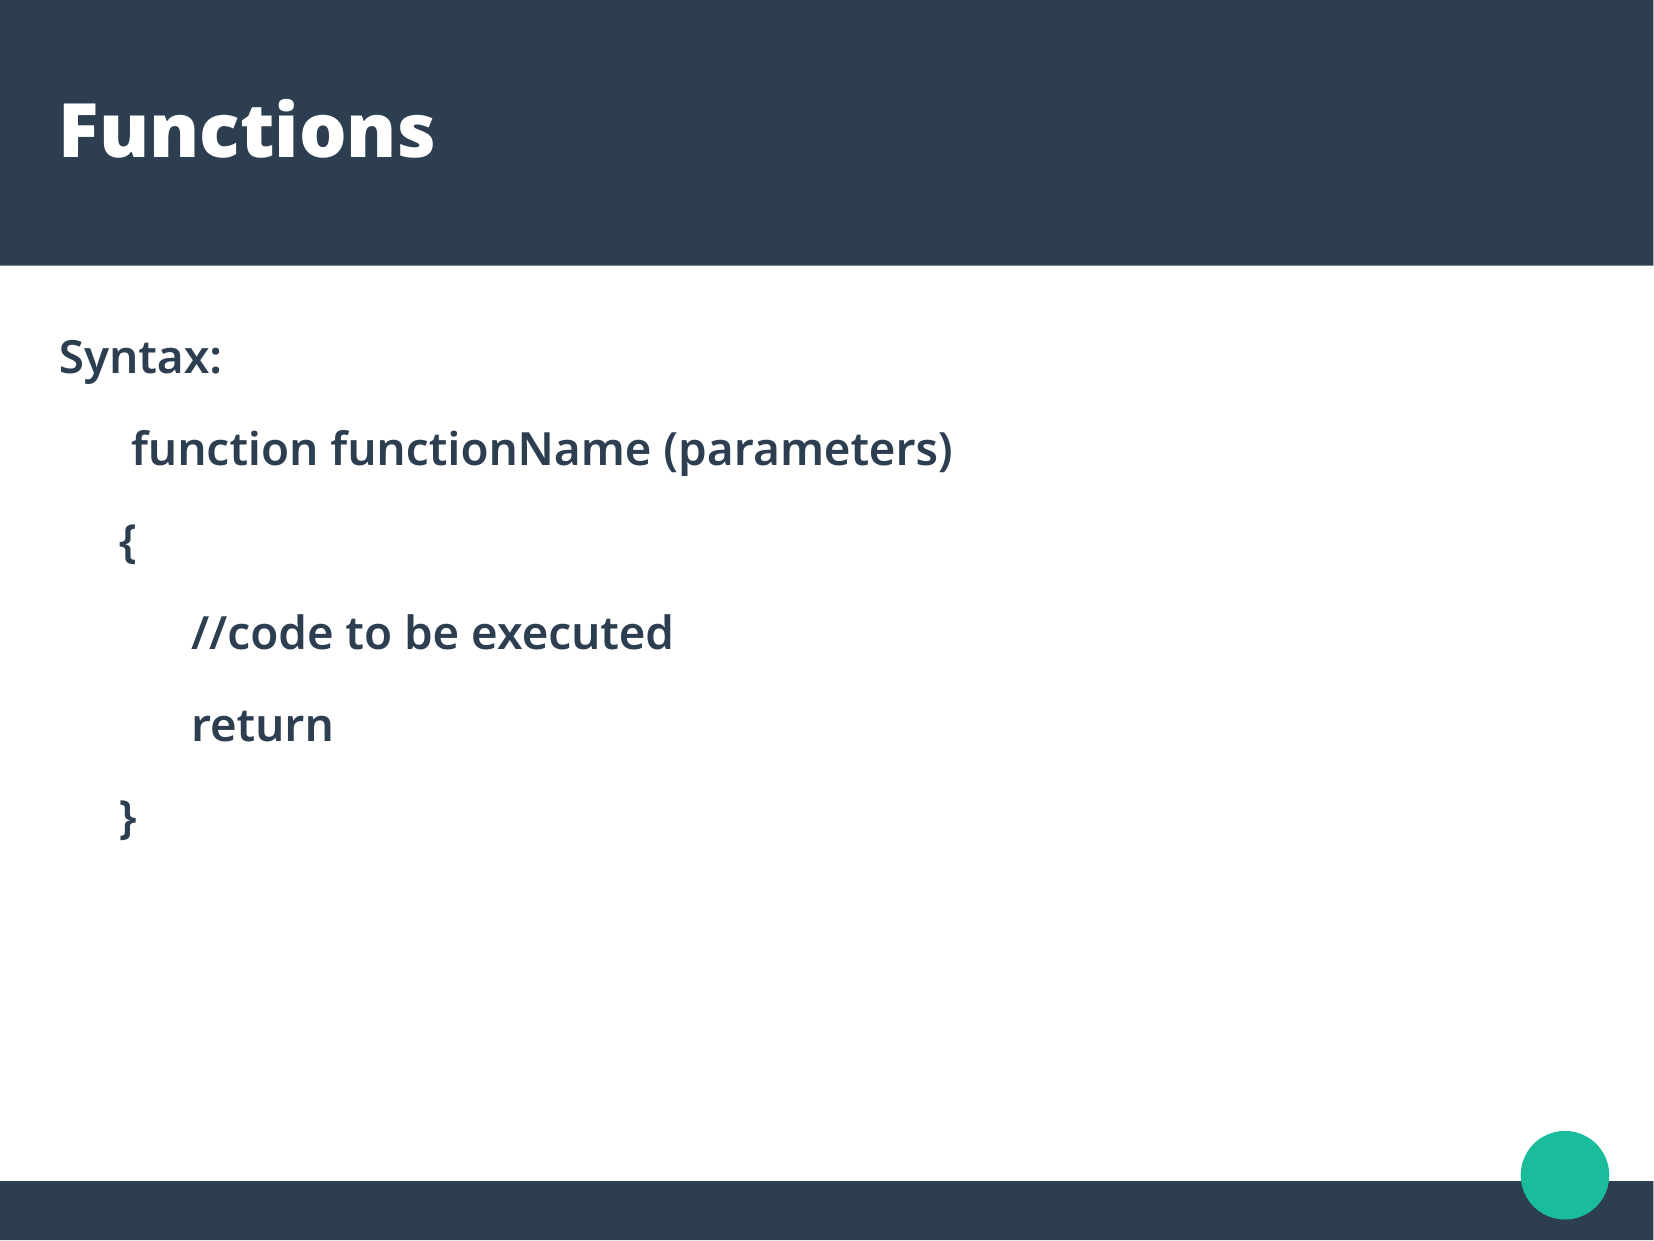

# Functions
Syntax:
 function functionName (parameters)
 {
 //code to be executed
 return
 }